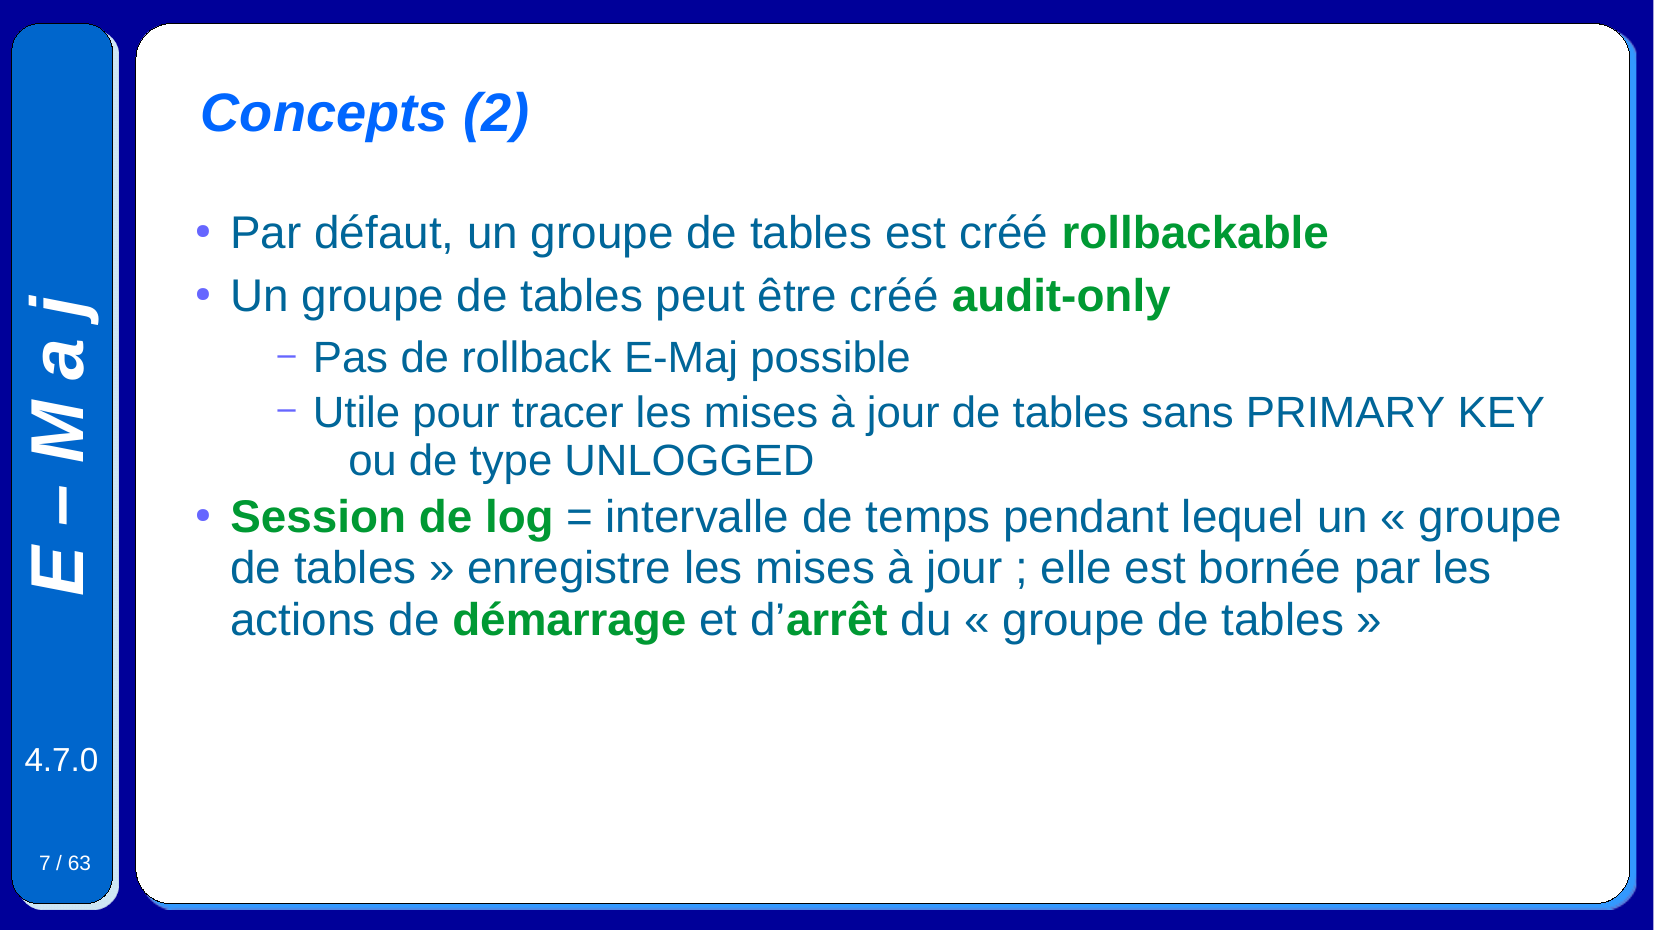

# Concepts (2)
Par défaut, un groupe de tables est créé rollbackable
Un groupe de tables peut être créé audit-only
Pas de rollback E-Maj possible
Utile pour tracer les mises à jour de tables sans PRIMARY KEY ou de type UNLOGGED
Session de log = intervalle de temps pendant lequel un « groupe de tables » enregistre les mises à jour ; elle est bornée par les actions de démarrage et d’arrêt du « groupe de tables »